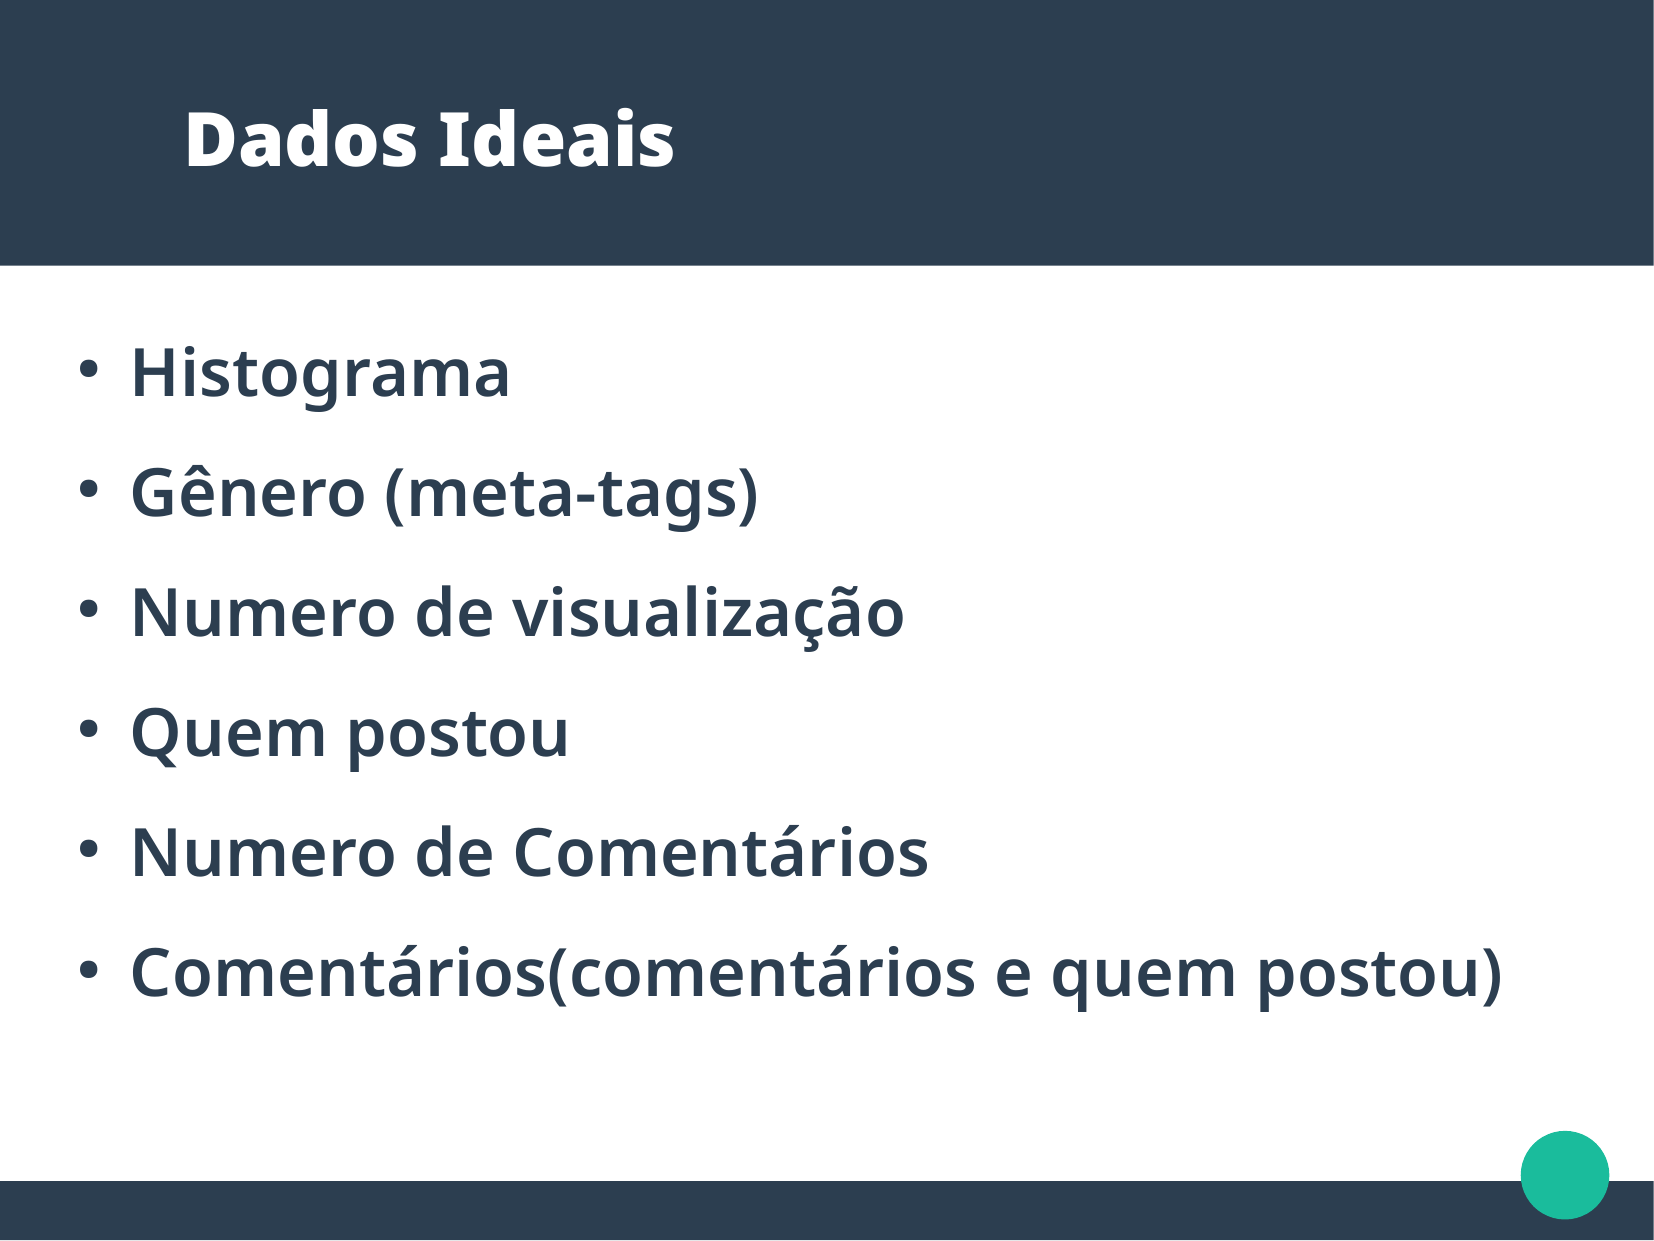

Dados Ideais
# Histograma
Gênero (meta-tags)
Numero de visualização
Quem postou
Numero de Comentários
Comentários(comentários e quem postou)